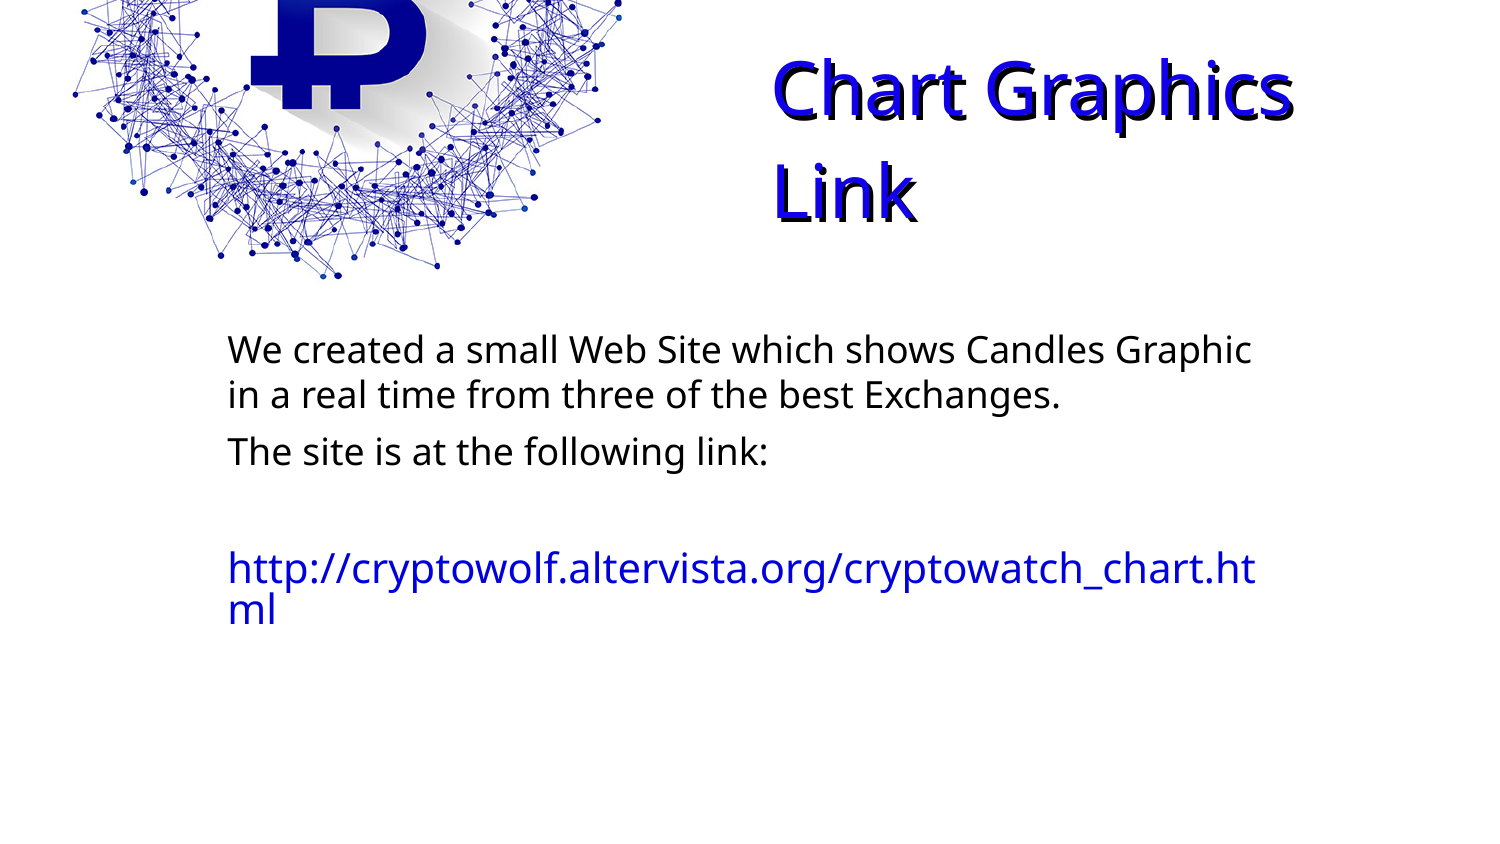

Chart Graphics Link
# We created a small Web Site which shows Candles Graphic in a real time from three of the best Exchanges.
The site is at the following link:
http://cryptowolf.altervista.org/cryptowatch_chart.html